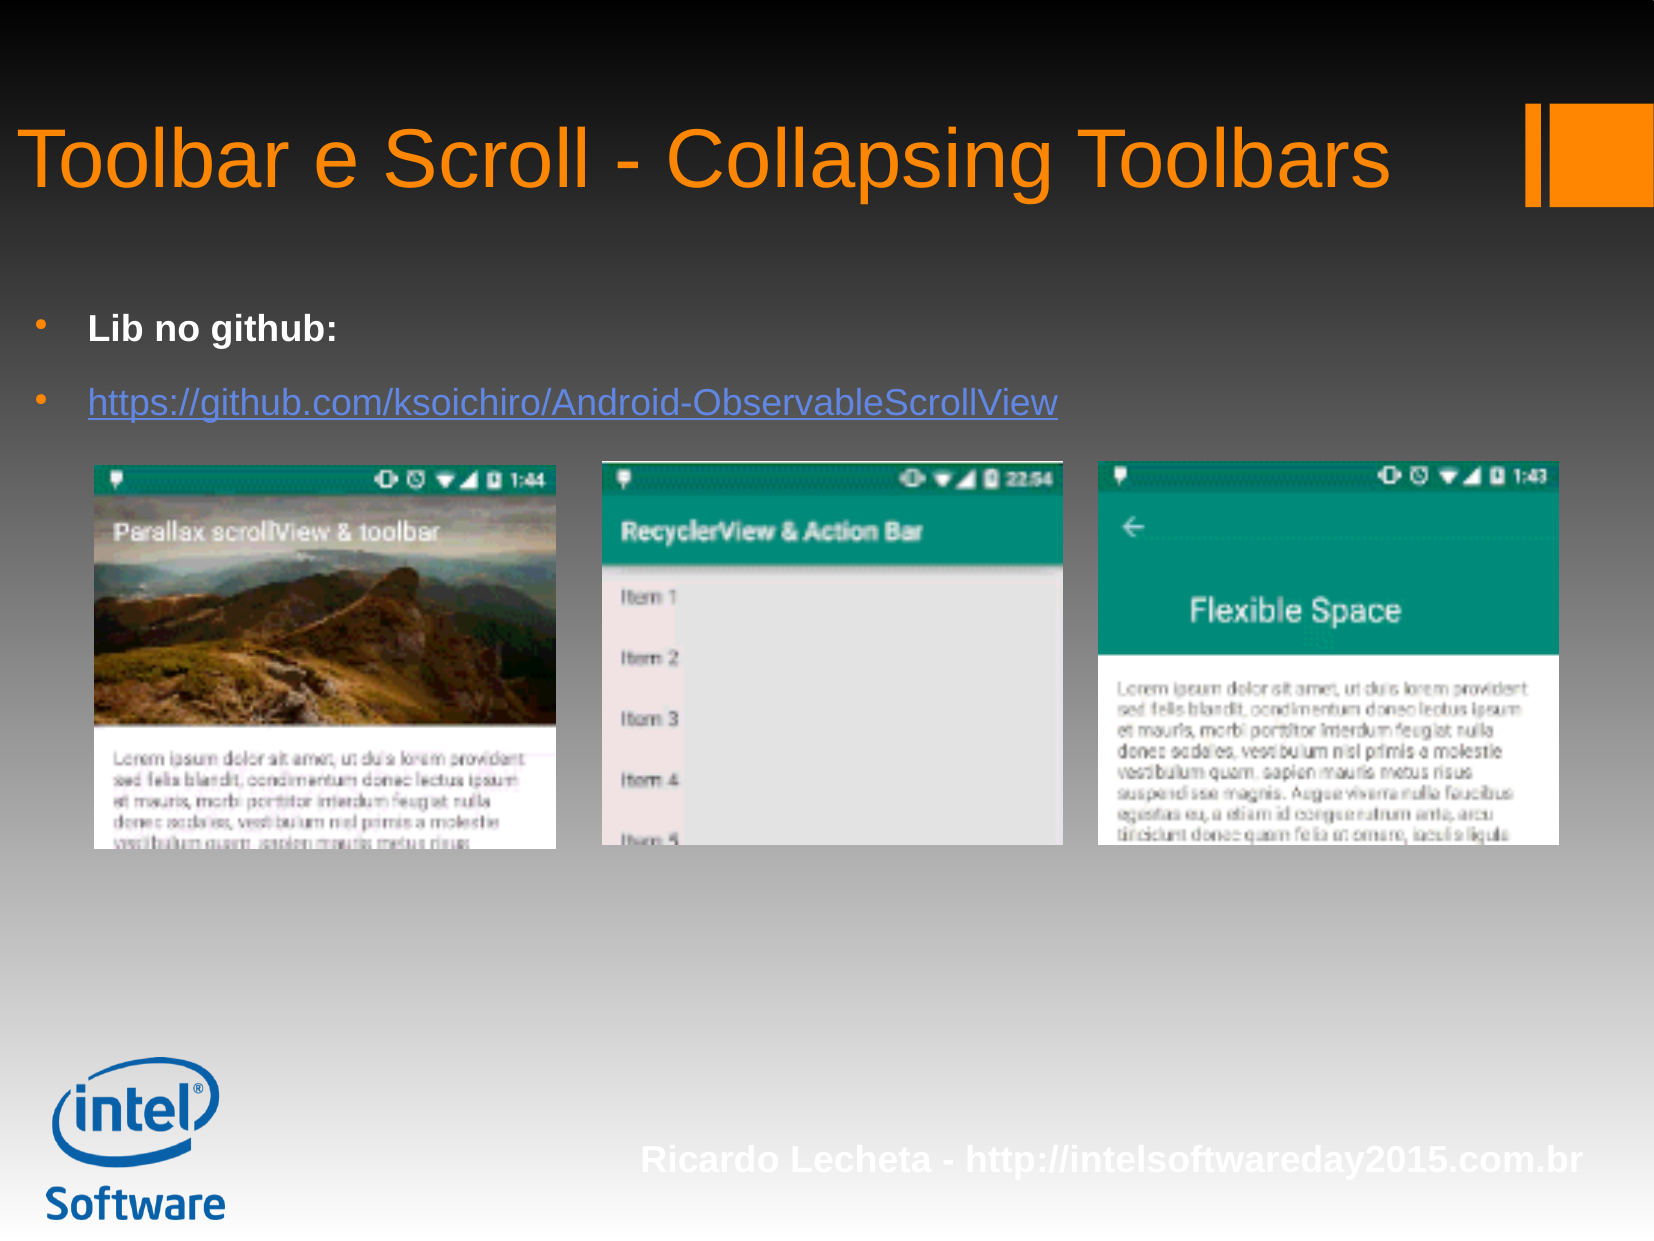

# Toolbar e Scroll - Collapsing Toolbars
Lib no github:
https://github.com/ksoichiro/Android-ObservableScrollView
Ricardo Lecheta - http://intelsoftwareday2015.com.br